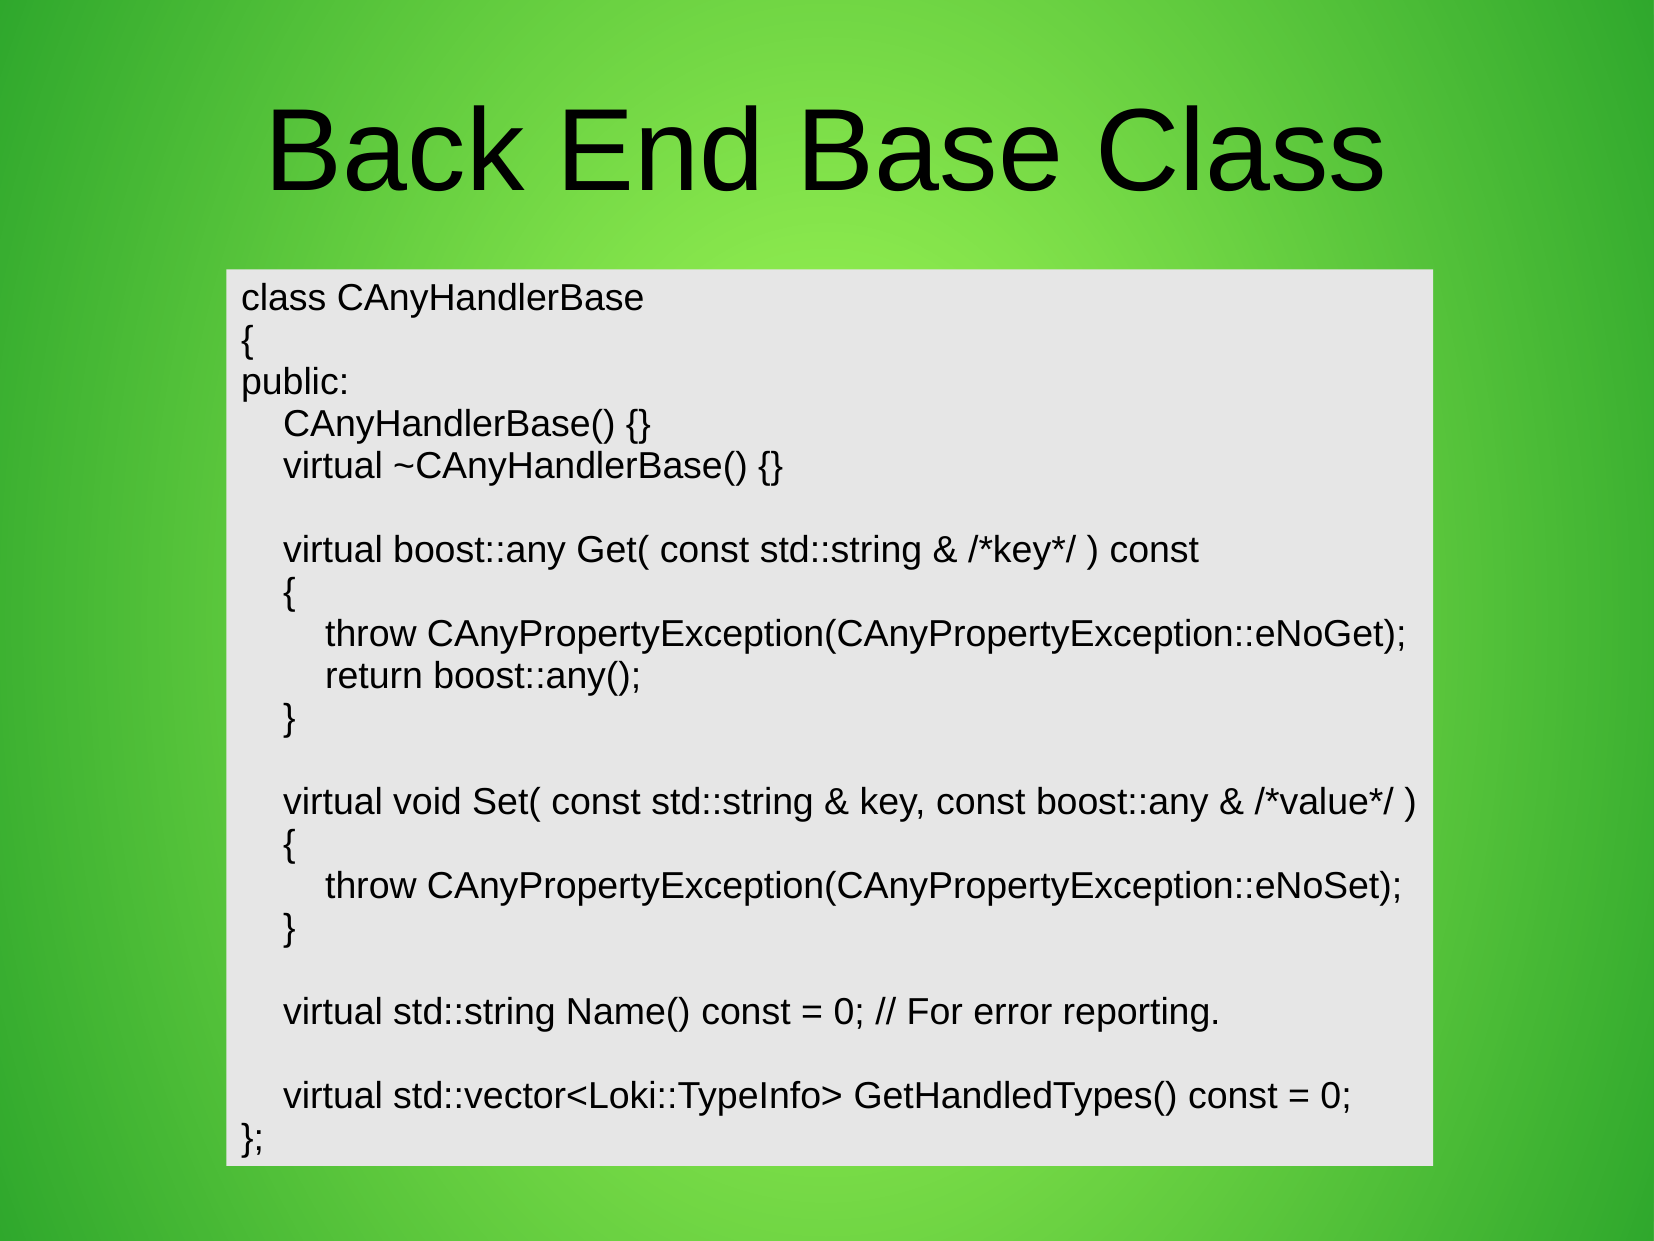

# Back End Base Class
class CAnyHandlerBase
{
public:
 CAnyHandlerBase() {}
 virtual ~CAnyHandlerBase() {}
 virtual boost::any Get( const std::string & /*key*/ ) const
 {
 throw CAnyPropertyException(CAnyPropertyException::eNoGet);
 return boost::any();
 }
 virtual void Set( const std::string & key, const boost::any & /*value*/ )
 {
 throw CAnyPropertyException(CAnyPropertyException::eNoSet);
 }
 virtual std::string Name() const = 0; // For error reporting.
 virtual std::vector<Loki::TypeInfo> GetHandledTypes() const = 0;
};